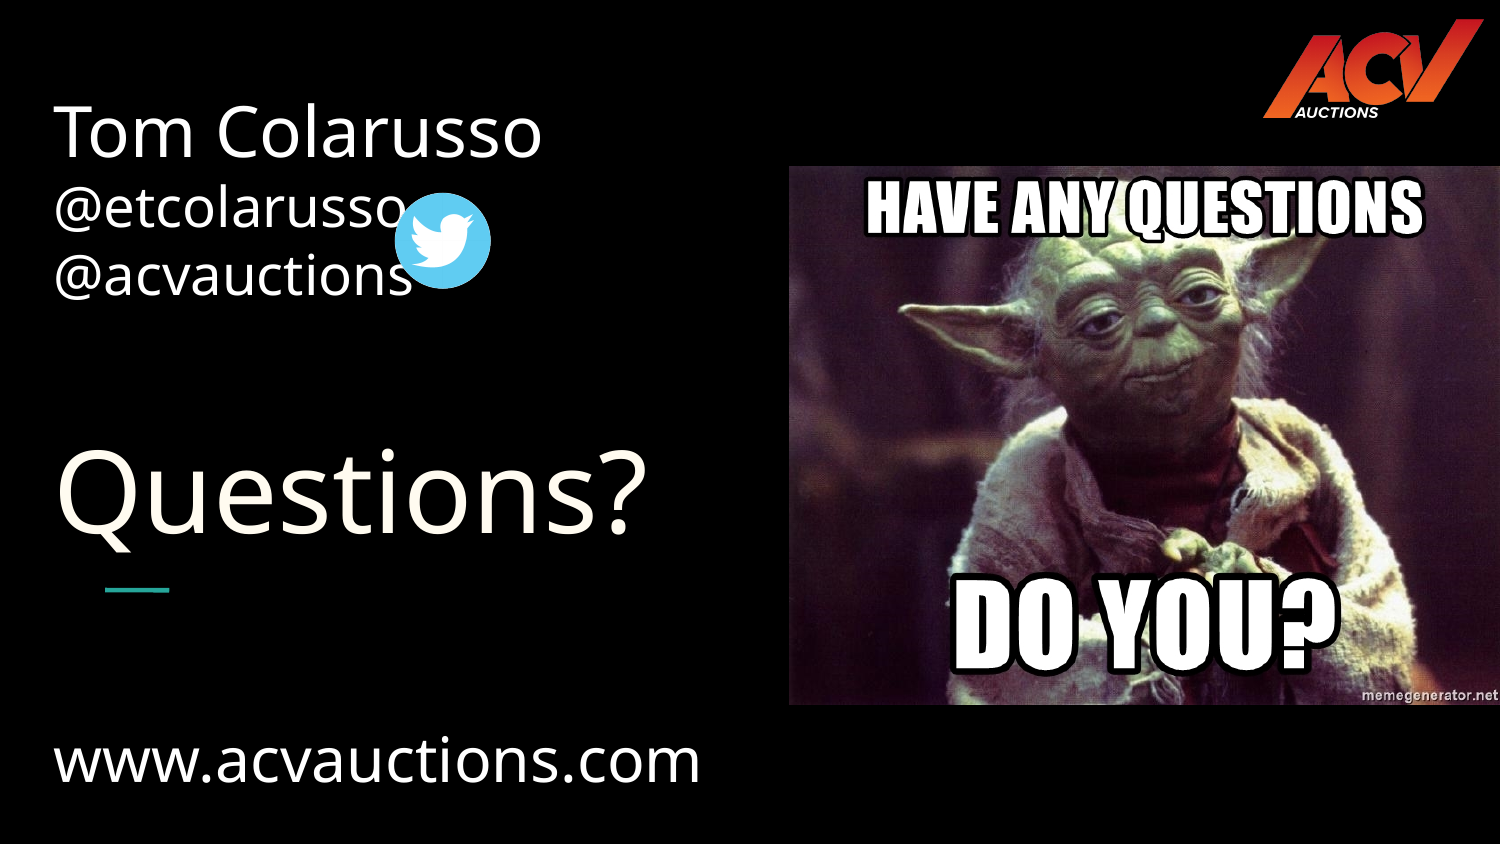

Tom Colarusso
@etcolarusso
@acvauctions
# Questions?
www.acvauctions.com